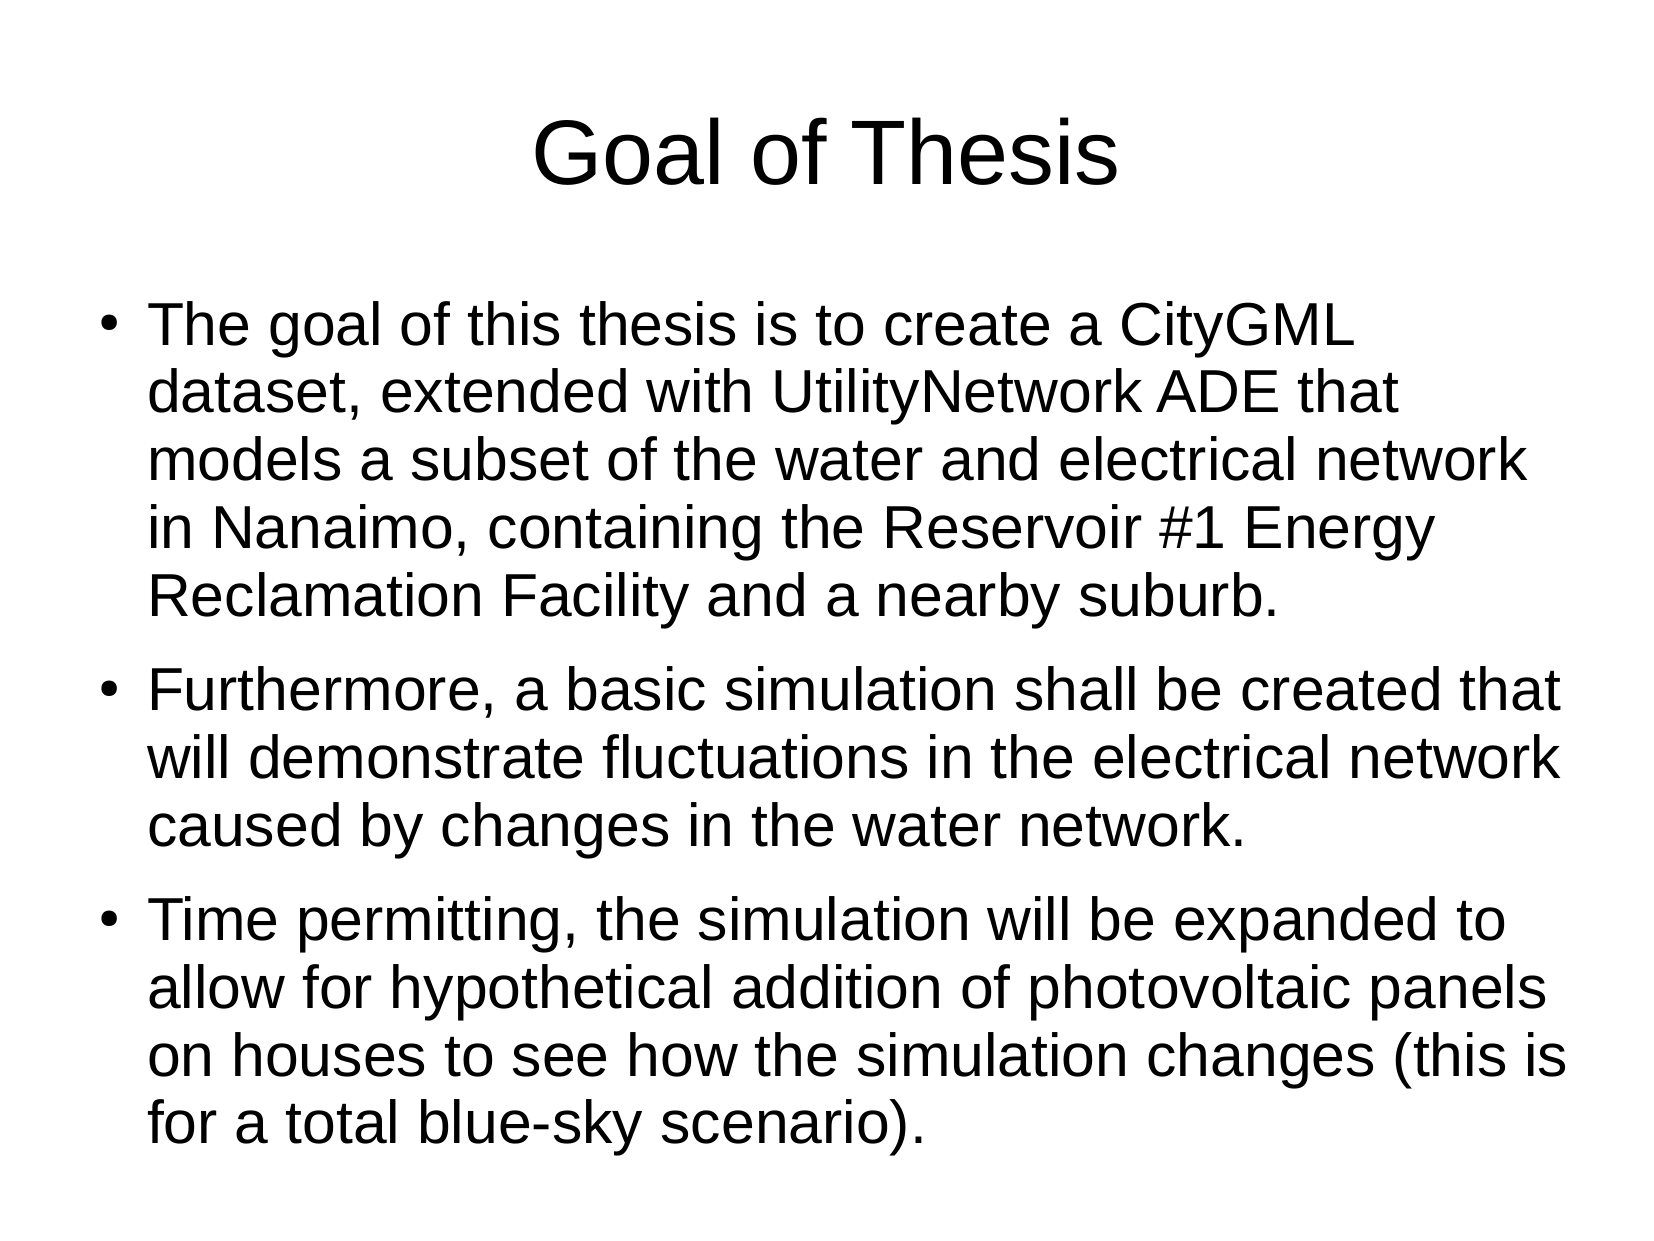

# Goal of Thesis
The goal of this thesis is to create a CityGML dataset, extended with UtilityNetwork ADE that models a subset of the water and electrical network in Nanaimo, containing the Reservoir #1 Energy Reclamation Facility and a nearby suburb.
Furthermore, a basic simulation shall be created that will demonstrate fluctuations in the electrical network caused by changes in the water network.
Time permitting, the simulation will be expanded to allow for hypothetical addition of photovoltaic panels on houses to see how the simulation changes (this is for a total blue-sky scenario).